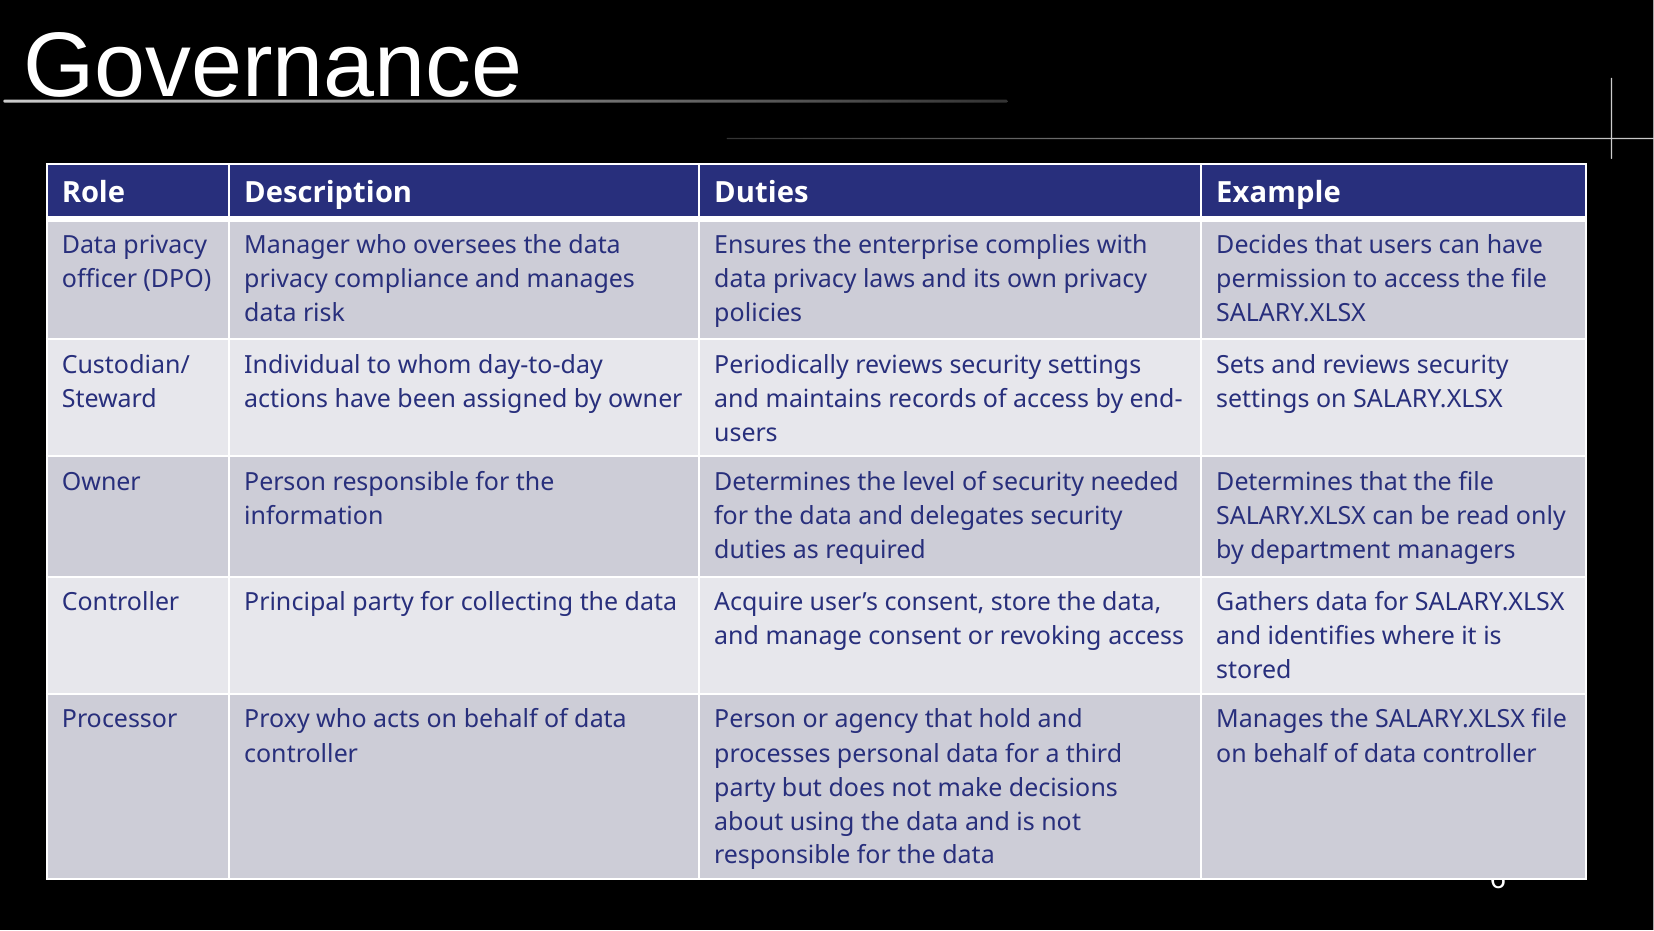

# Governance
| Role | Description | Duties | Example |
| --- | --- | --- | --- |
| Data privacy officer (DPO) | Manager who oversees the data privacy compliance and manages data risk | Ensures the enterprise complies with data privacy laws and its own privacy policies | Decides that users can have permission to access the file SALARY.XLSX |
| Custodian/ Steward | Individual to whom day-to-day actions have been assigned by owner | Periodically reviews security settings and maintains records of access by end-users | Sets and reviews security settings on SALARY.XLSX |
| Owner | Person responsible for the information | Determines the level of security needed for the data and delegates security duties as required | Determines that the file SALARY.XLSX can be read only by department managers |
| Controller | Principal party for collecting the data | Acquire user’s consent, store the data, and manage consent or revoking access | Gathers data for SALARY.XLSX and identifies where it is stored |
| Processor | Proxy who acts on behalf of data controller | Person or agency that hold and processes personal data for a third party but does not make decisions about using the data and is not responsible for the data | Manages the SALARY.XLSX file on behalf of data controller |
6